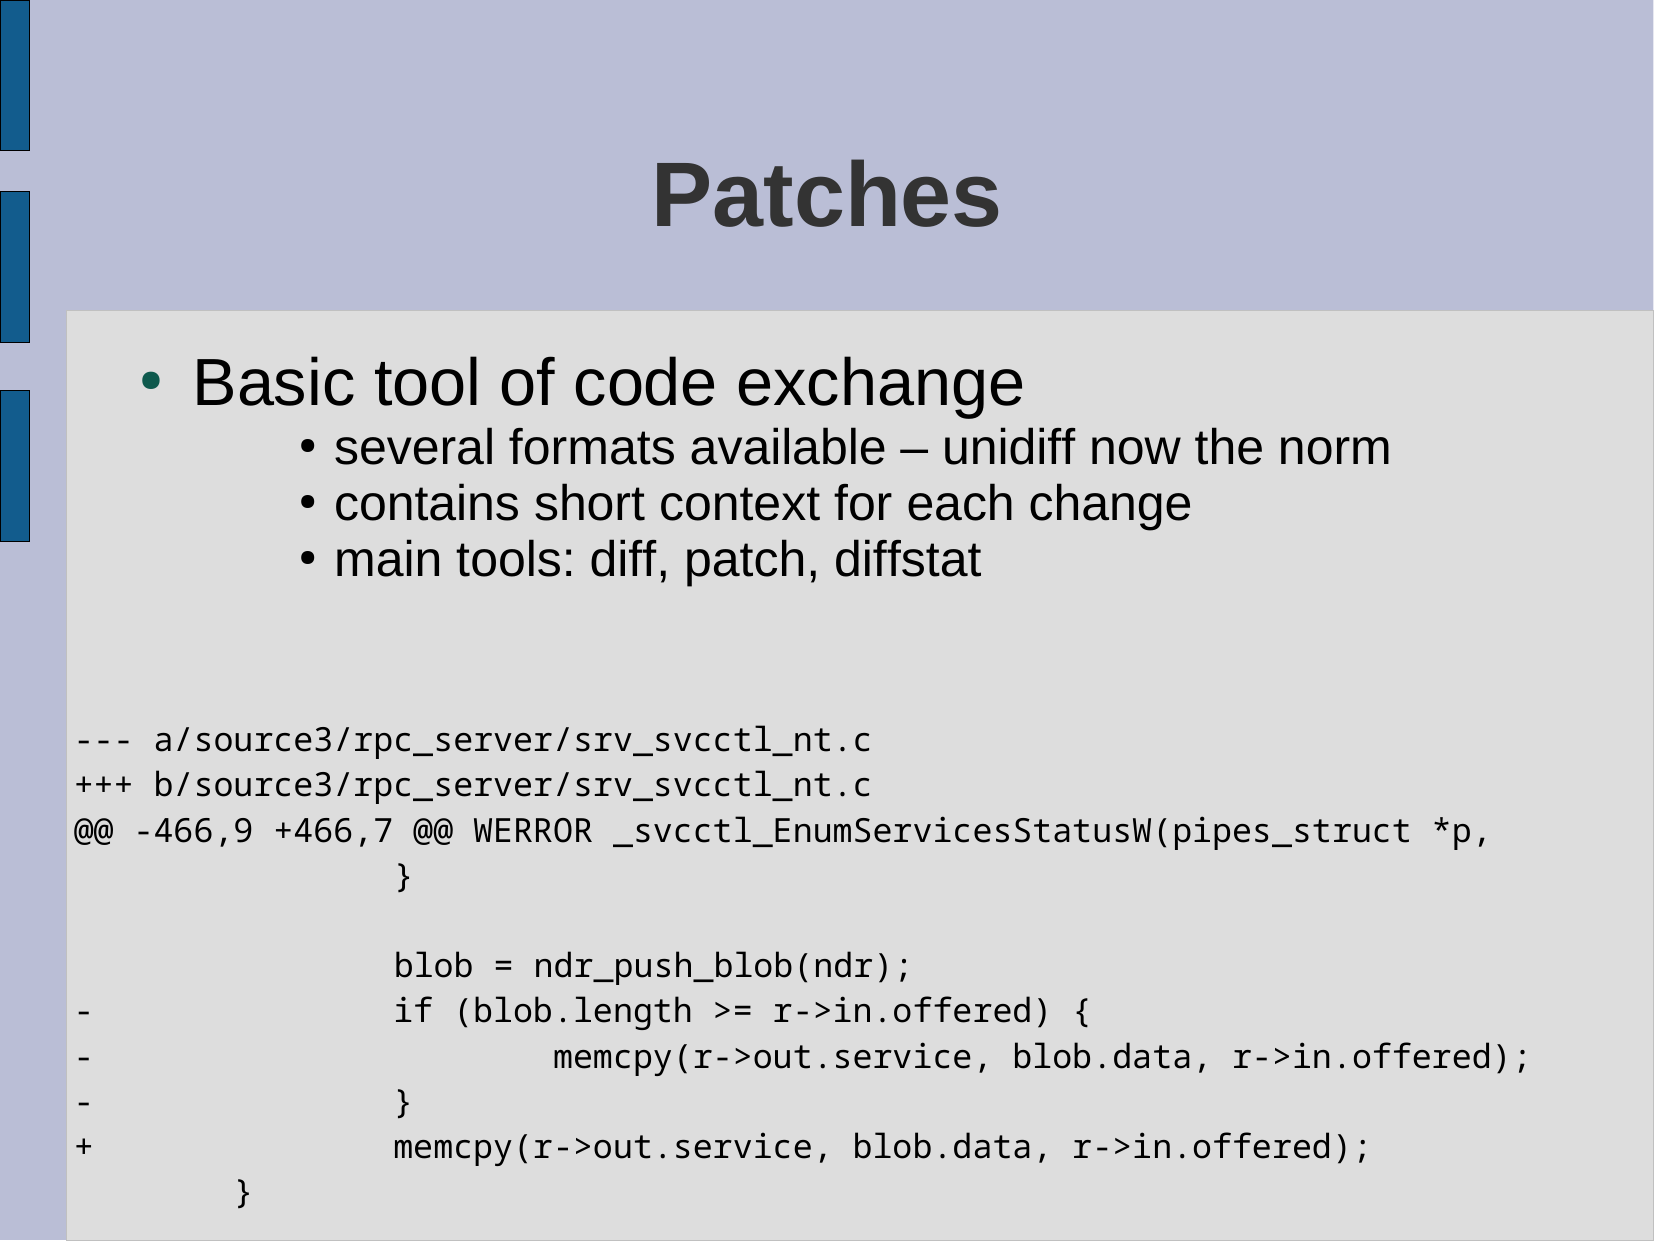

# Patches
Basic tool of code exchange
several formats available – unidiff now the norm
contains short context for each change
main tools: diff, patch, diffstat
--- a/source3/rpc_server/srv_svcctl_nt.c
+++ b/source3/rpc_server/srv_svcctl_nt.c
@@ -466,9 +466,7 @@ WERROR _svcctl_EnumServicesStatusW(pipes_struct *p,
 }
 blob = ndr_push_blob(ndr);
- if (blob.length >= r->in.offered) {
- memcpy(r->out.service, blob.data, r->in.offered);
- }
+ memcpy(r->out.service, blob.data, r->in.offered);
 }